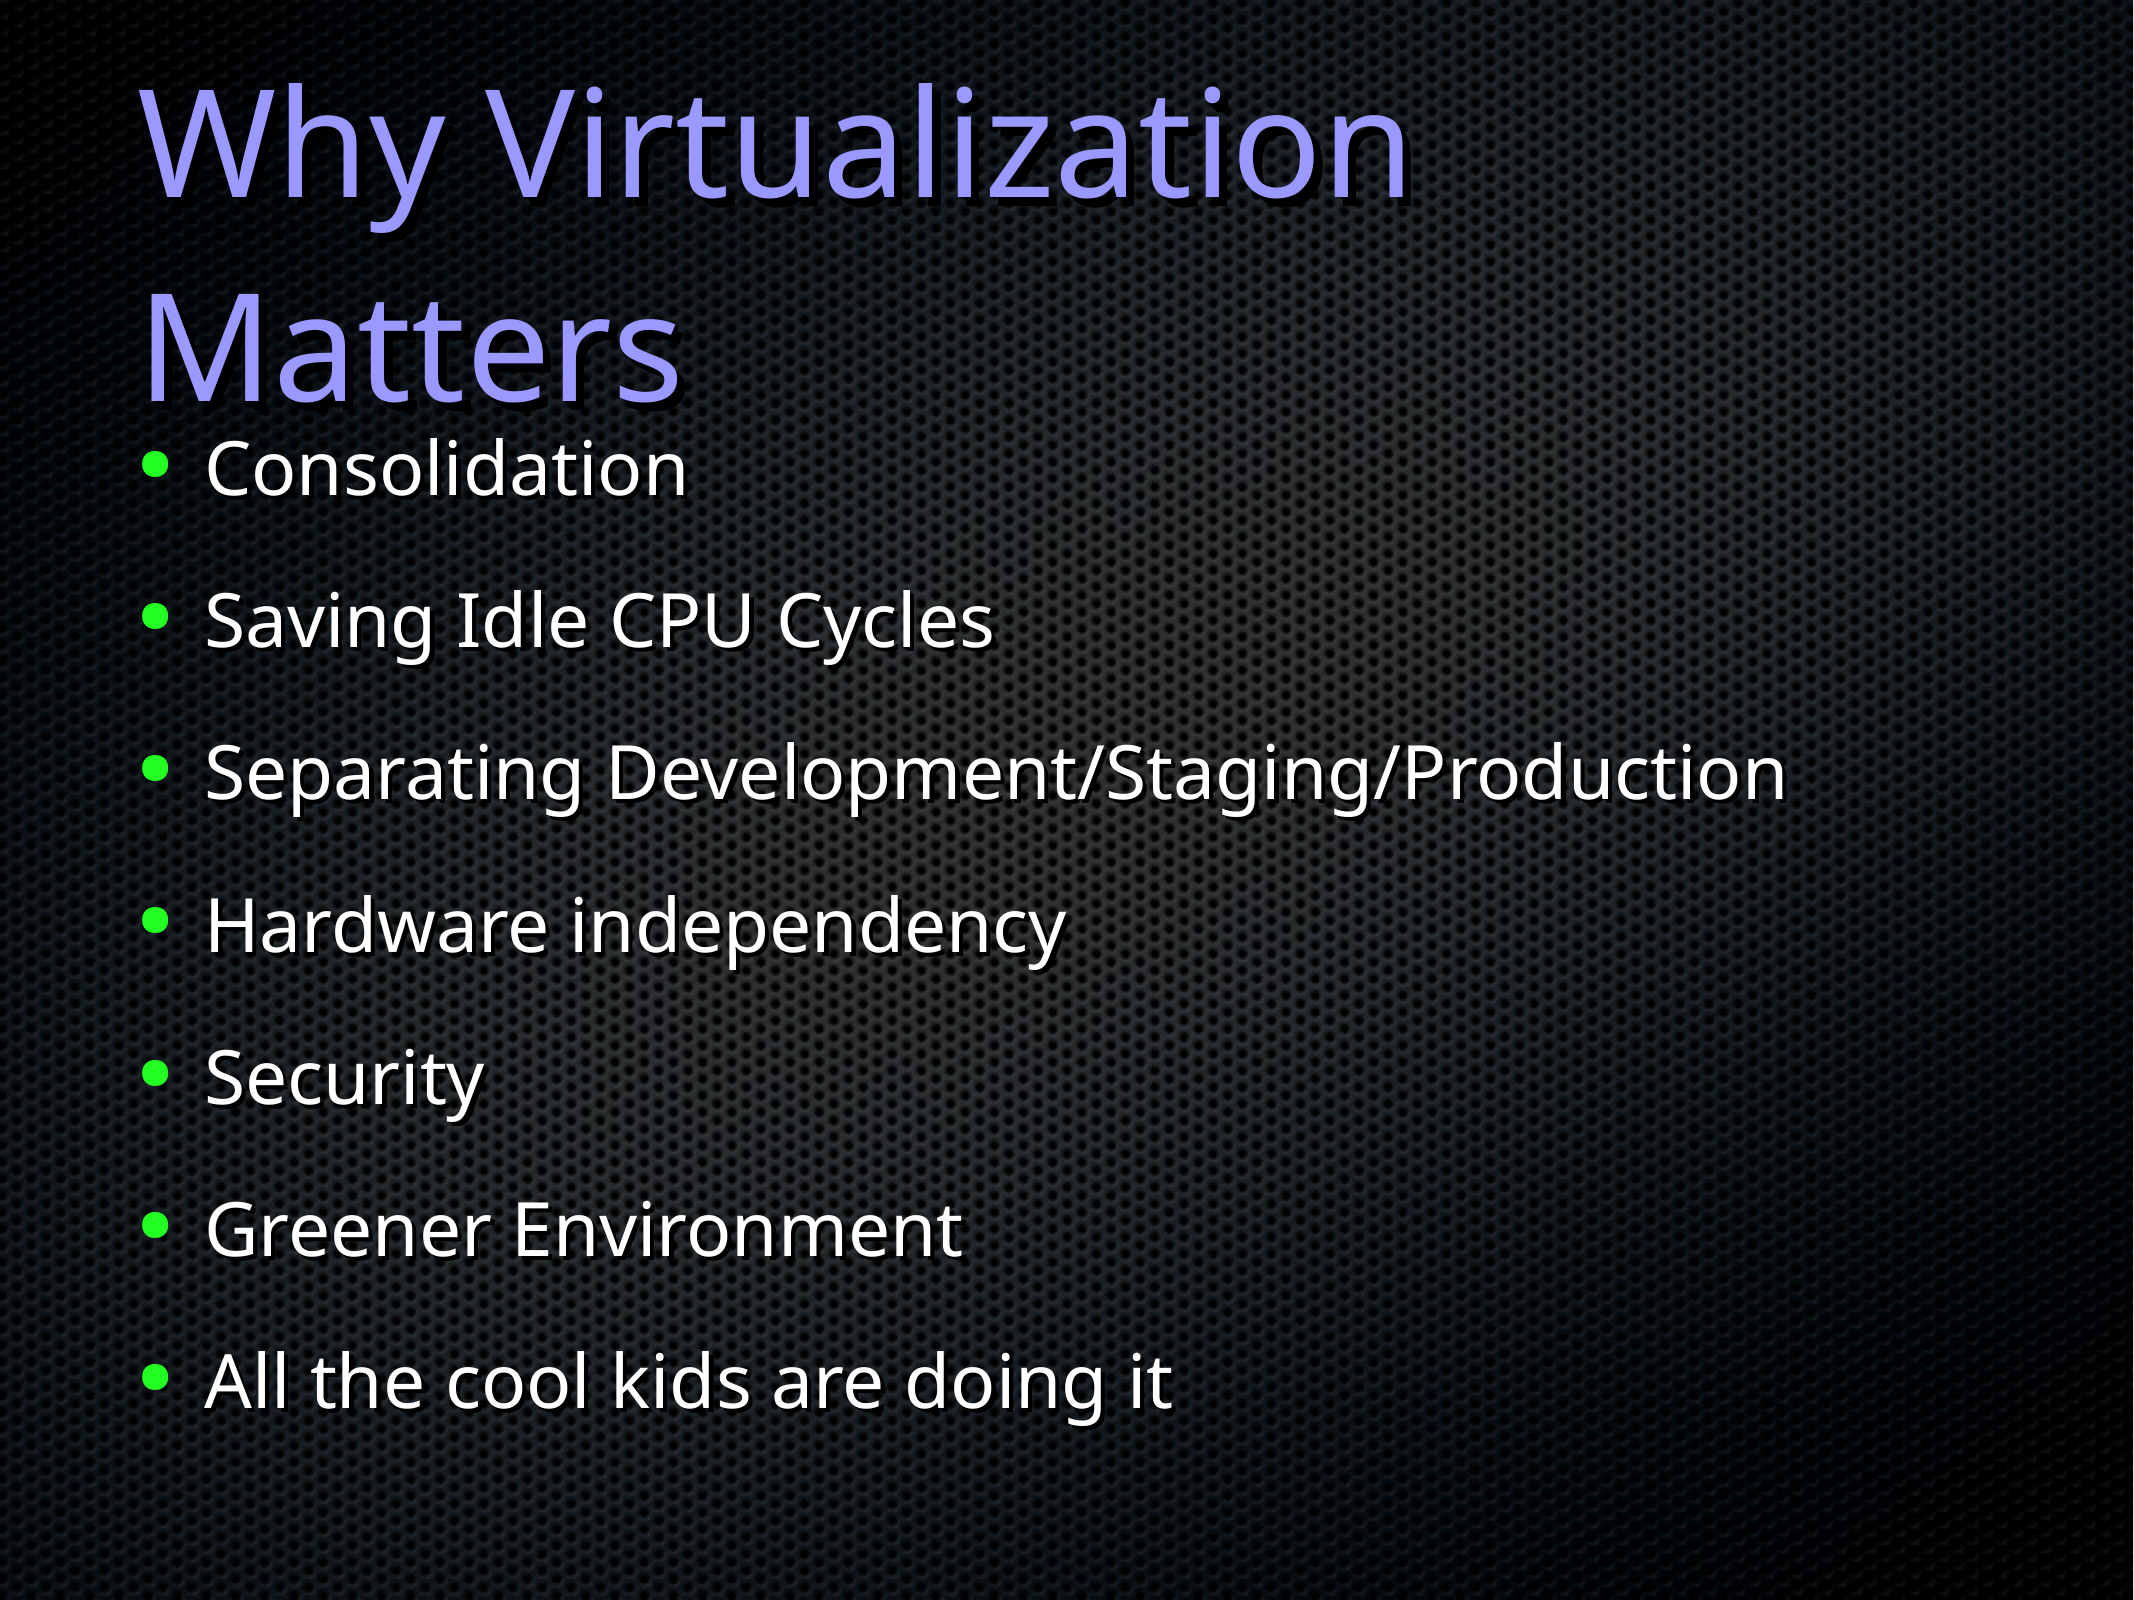

# Why Virtualization Matters
Consolidation
Saving Idle CPU Cycles
Separating Development/Staging/Production
Hardware independency
Security
Greener Environment
All the cool kids are doing it